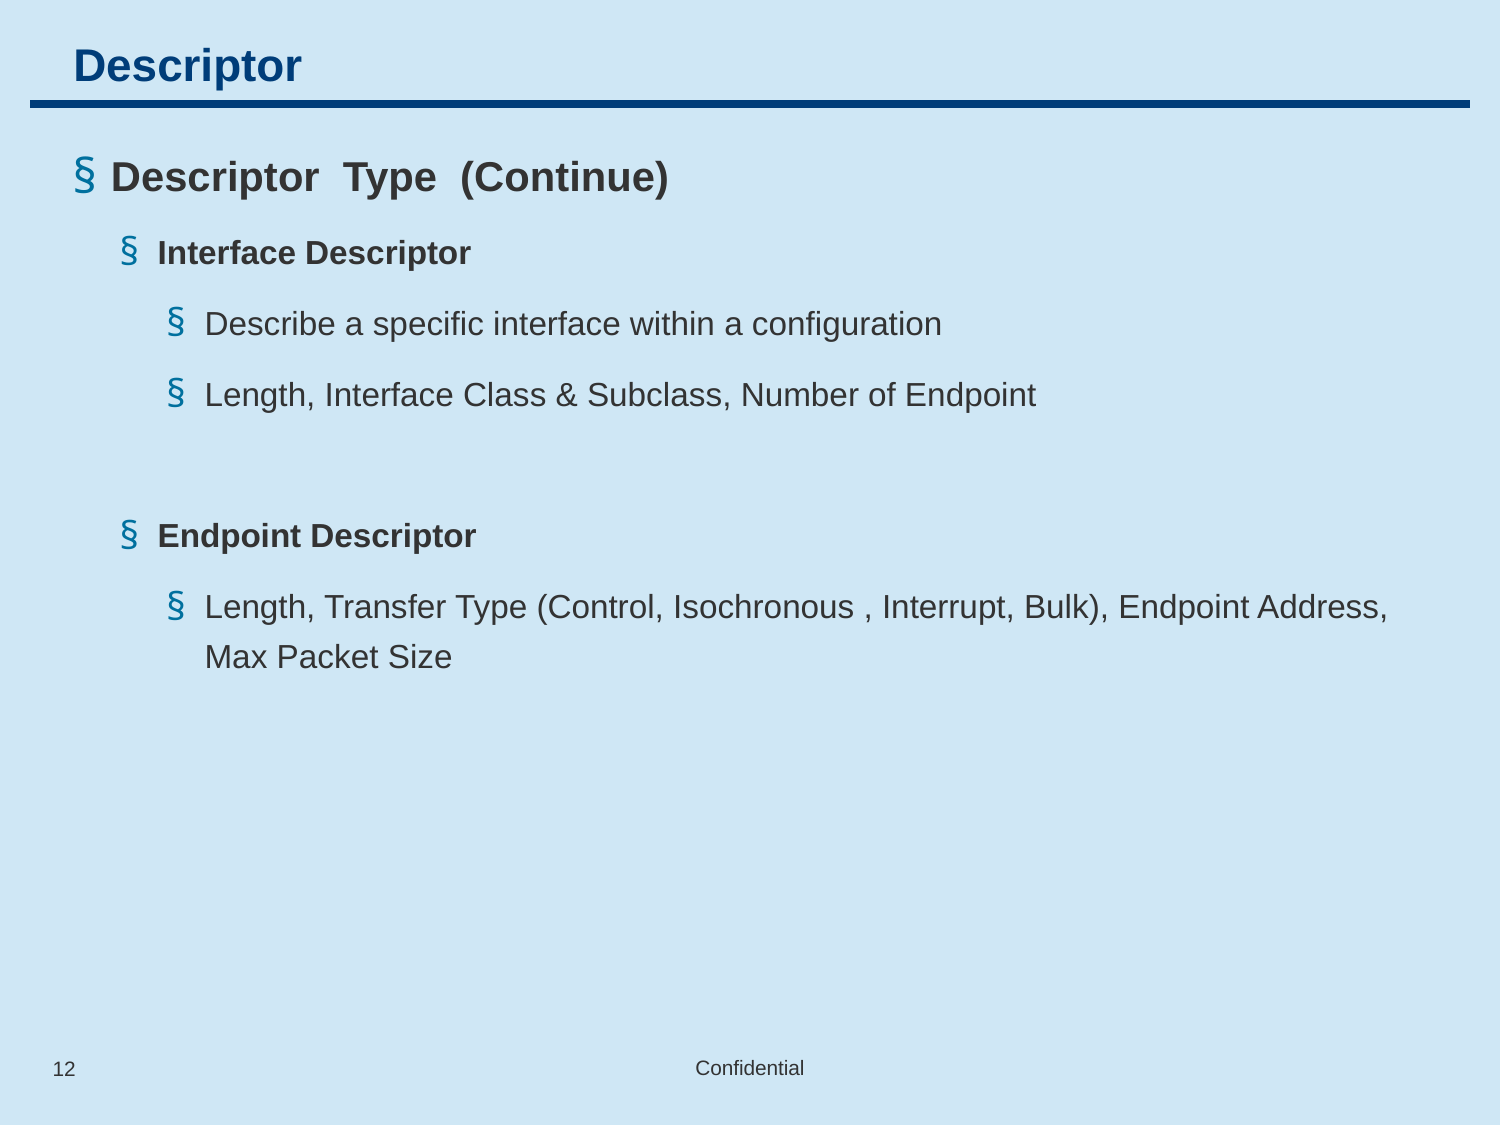

# Descriptor
Descriptor Type (Continue)
Interface Descriptor
Describe a specific interface within a configuration
Length, Interface Class & Subclass, Number of Endpoint
Endpoint Descriptor
Length, Transfer Type (Control, Isochronous , Interrupt, Bulk), Endpoint Address, Max Packet Size